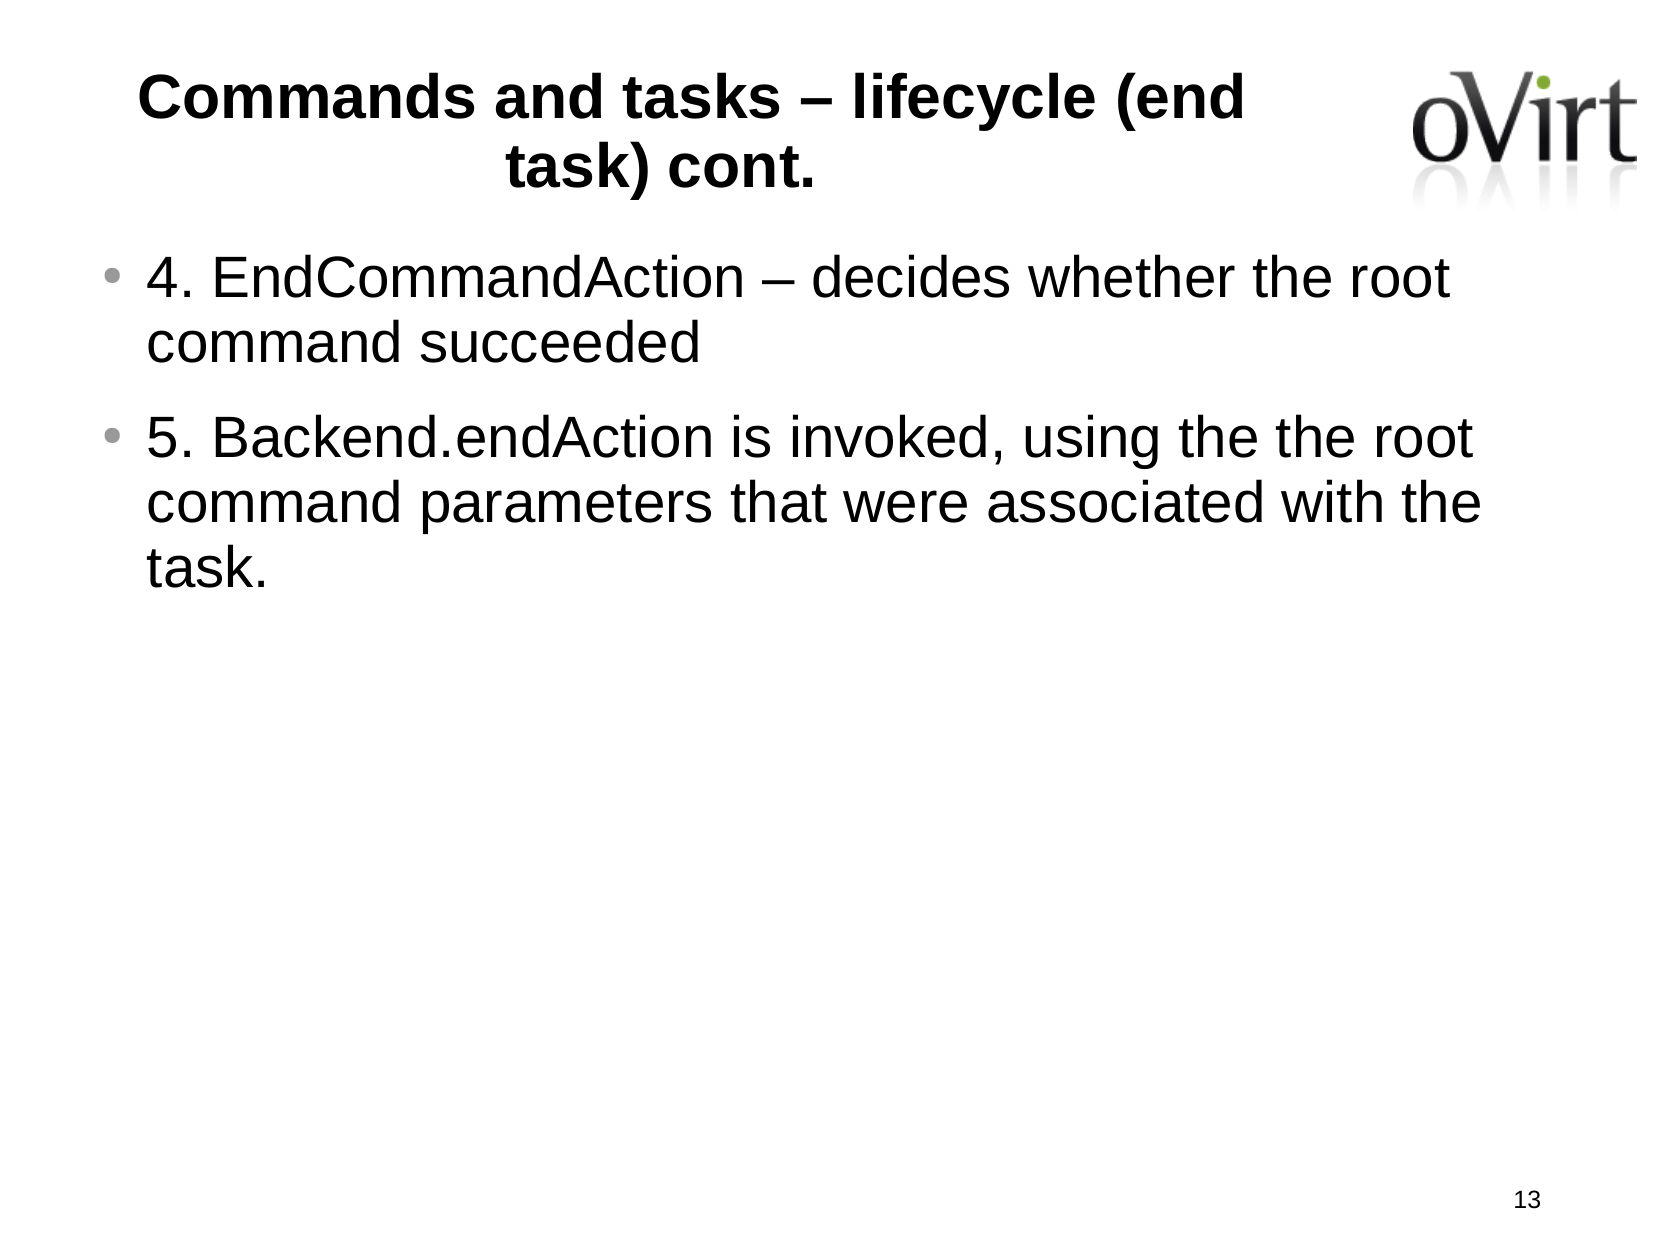

# Commands and tasks – lifecycle (end task) cont.
4. EndCommandAction – decides whether the root command succeeded
5. Backend.endAction is invoked, using the the root command parameters that were associated with the task.